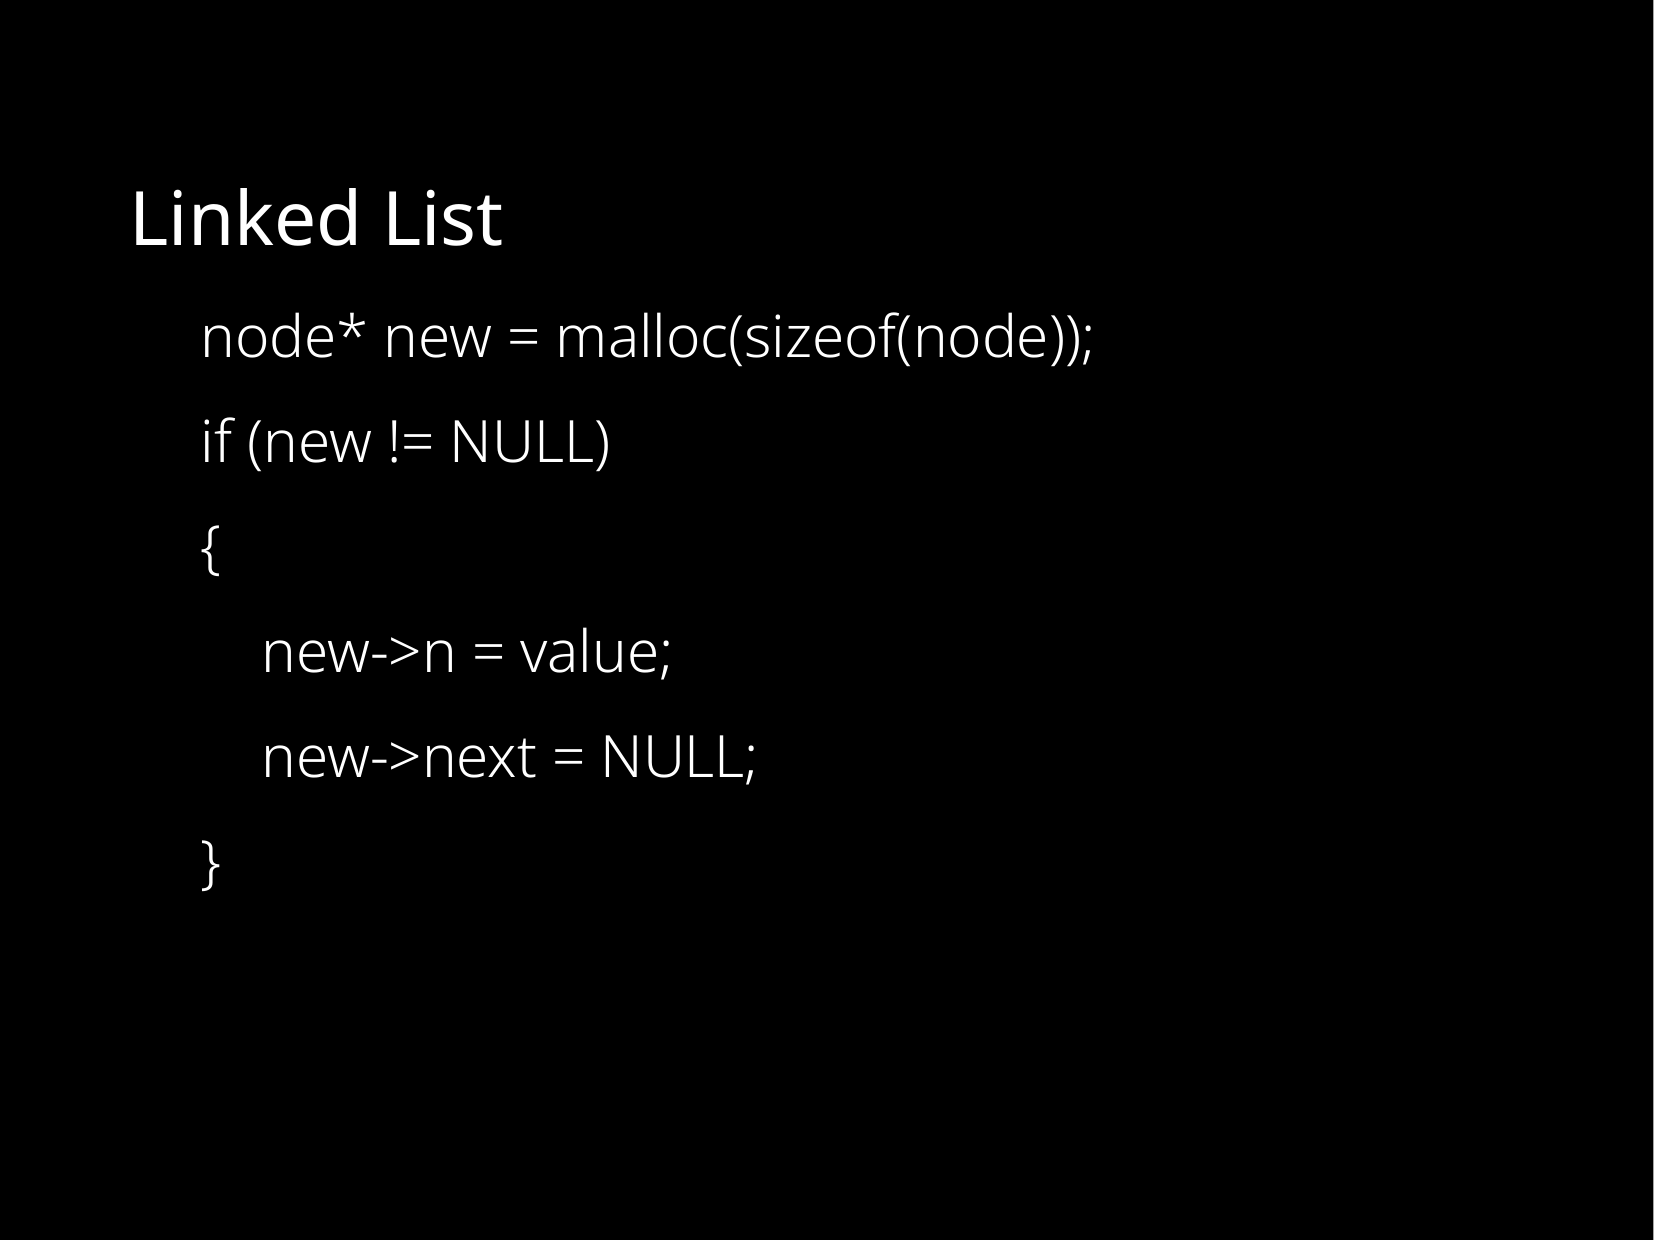

# Linked List
node* new = malloc(sizeof(node));
if (new != NULL)
{
 new->n = value;
 new->next = NULL;
}